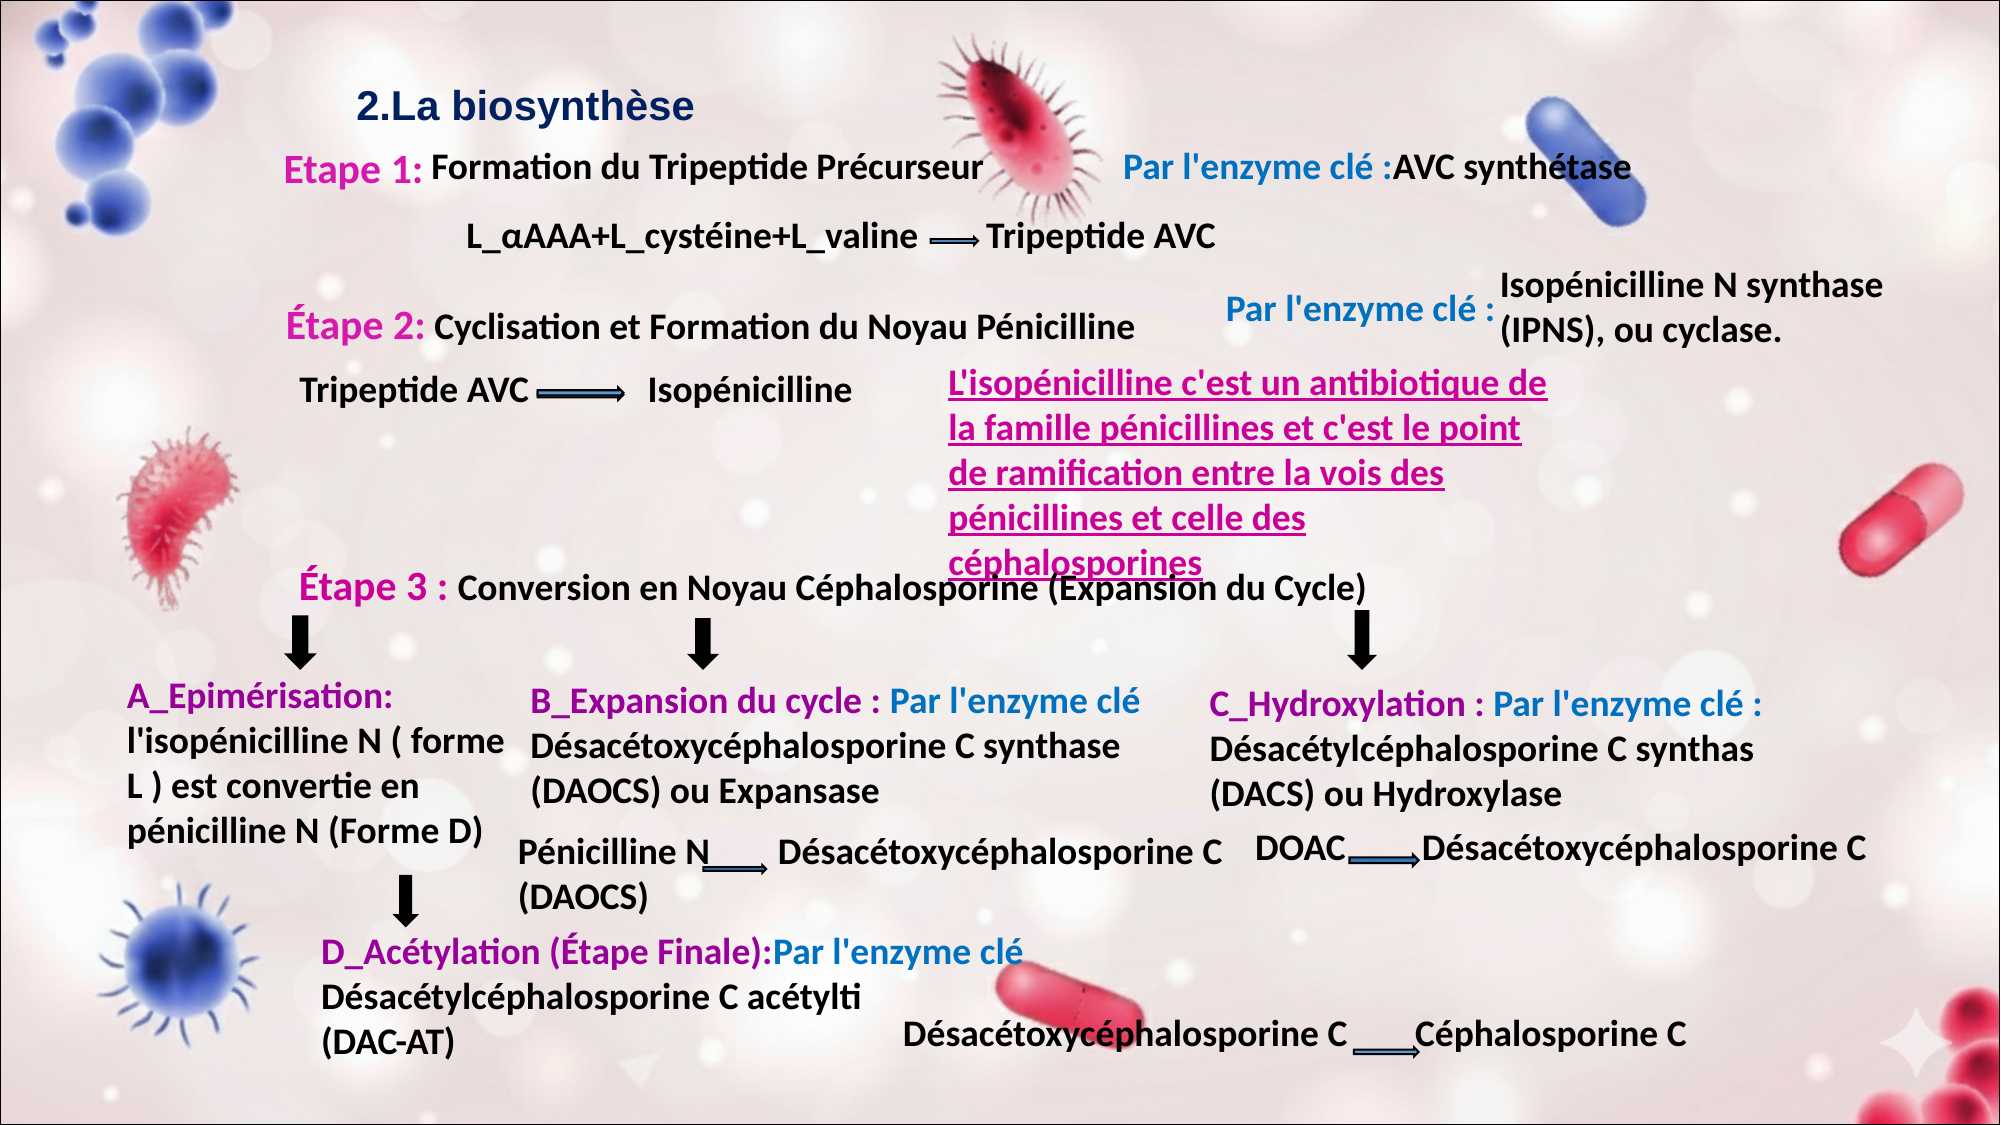

2.La biosynthèse
Etape 1:
Formation du Tripeptide
Précurseur
Par l'enzyme clé :AVC synthétase
#
L_αAAA+L_cystéine+L_valine Tripeptide AVC
Isopénicilline N synthase
(IPNS), ou cyclase.
Par l'enzyme clé :
Étape 2: Cyclisation et Formation du Noyau Pénicilline
L'isopénicilline c'est un antibiotique de la famille pénicillines et c'est le point de ramification entre la vois des pénicillines et celle des céphalosporines
Tripeptide AVC Isopénicilline
Étape 3 : Conversion en Noyau Céphalosporine (Expansion du Cycle)
A_Epimérisation: l'isopénicilline N ( forme L ) est convertie en pénicilline N (Forme D)
B_Expansion du cycle : Par l'enzyme clé
Désacétoxycéphalosporine C synthase
(DAOCS) ou Expansase
C_Hydroxylation : Par l'enzyme clé :
Désacétylcéphalosporine C synthas
(DACS) ou Hydroxylase
DOAC Désacétoxycéphalosporine C
Pénicilline N Désacétoxycéphalosporine C
(DAOCS)
D_Acétylation (Étape Finale):Par l'enzyme clé Désacétylcéphalosporine C acétylti
(DAC-AT)
Désacétoxycéphalosporine C Céphalosporine C